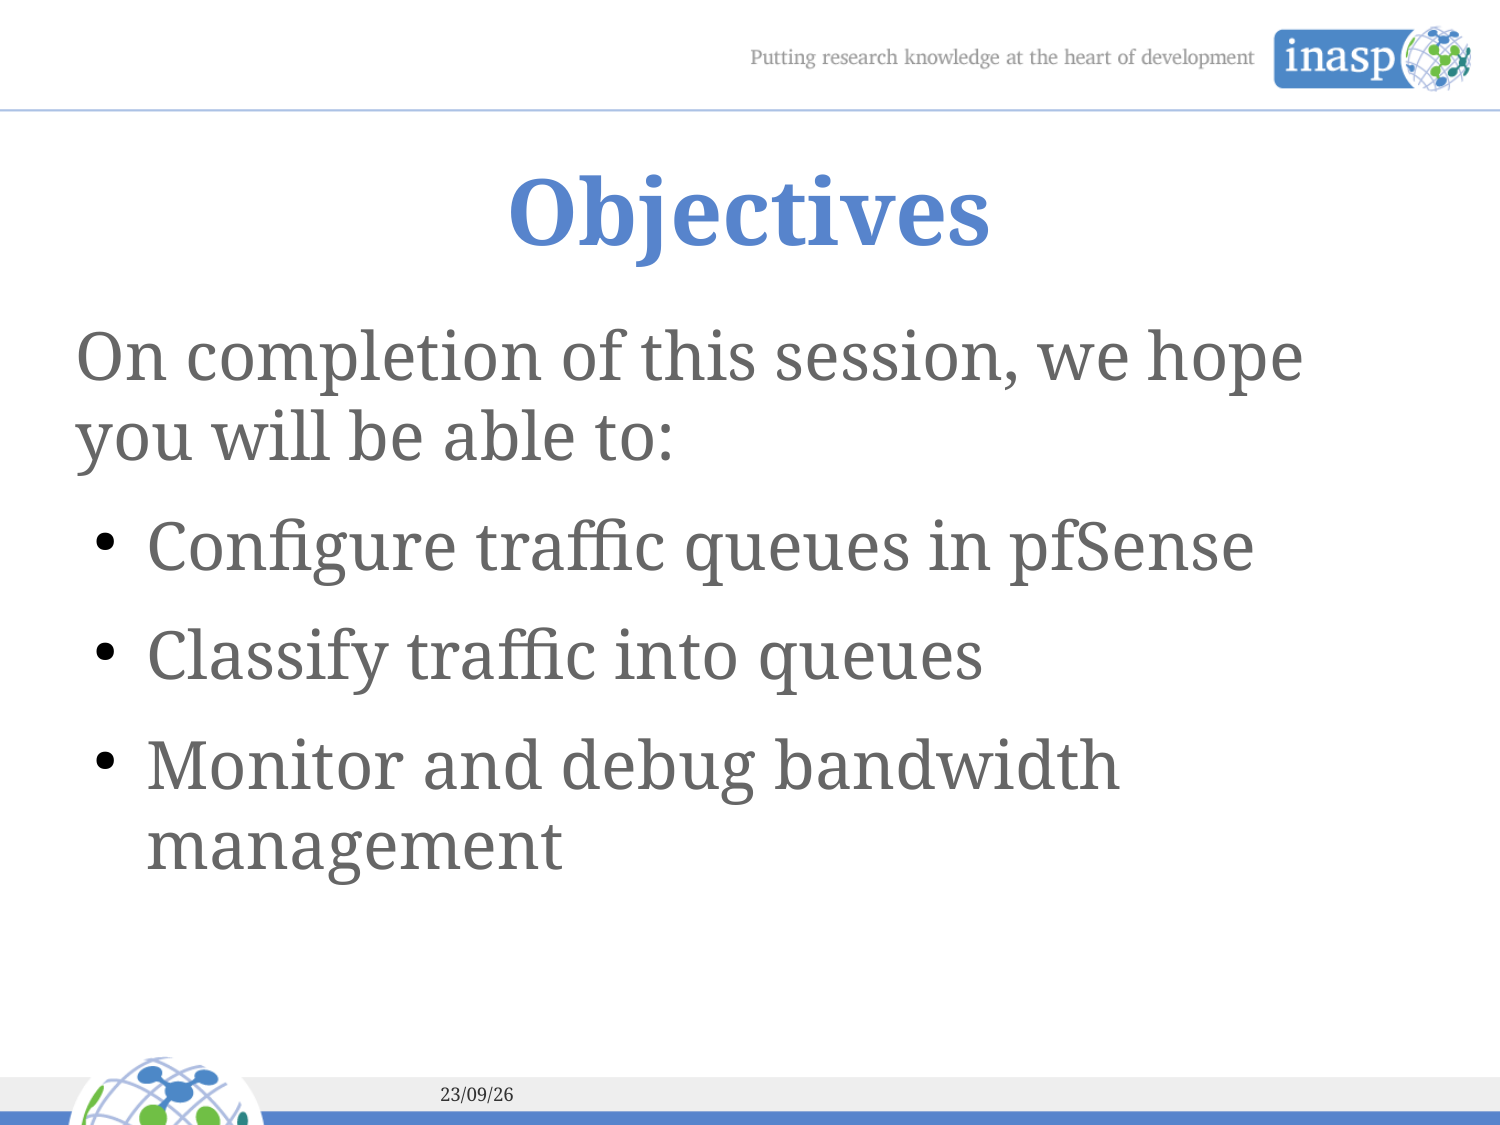

# Objectives
On completion of this session, we hope you will be able to:
Configure traffic queues in pfSense
Classify traffic into queues
Monitor and debug bandwidth management